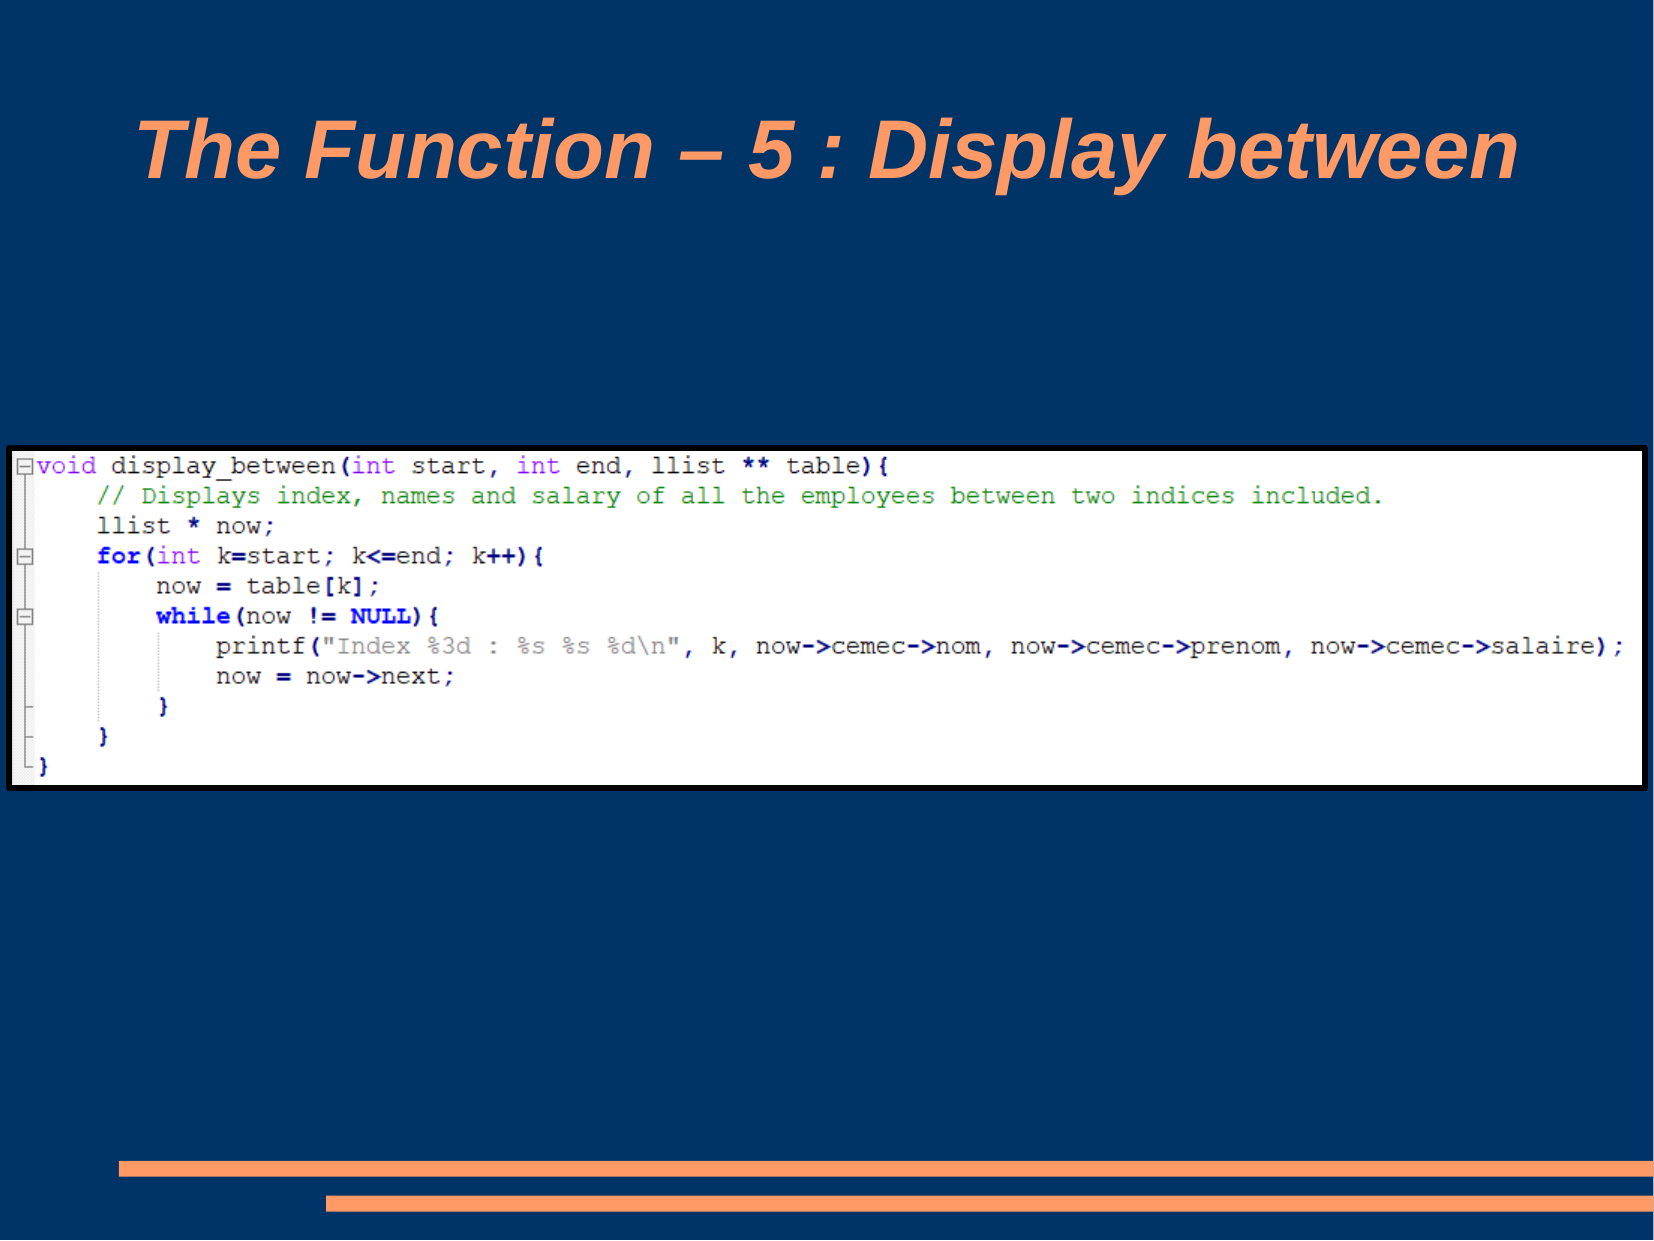

# The Function – 5 : Display between